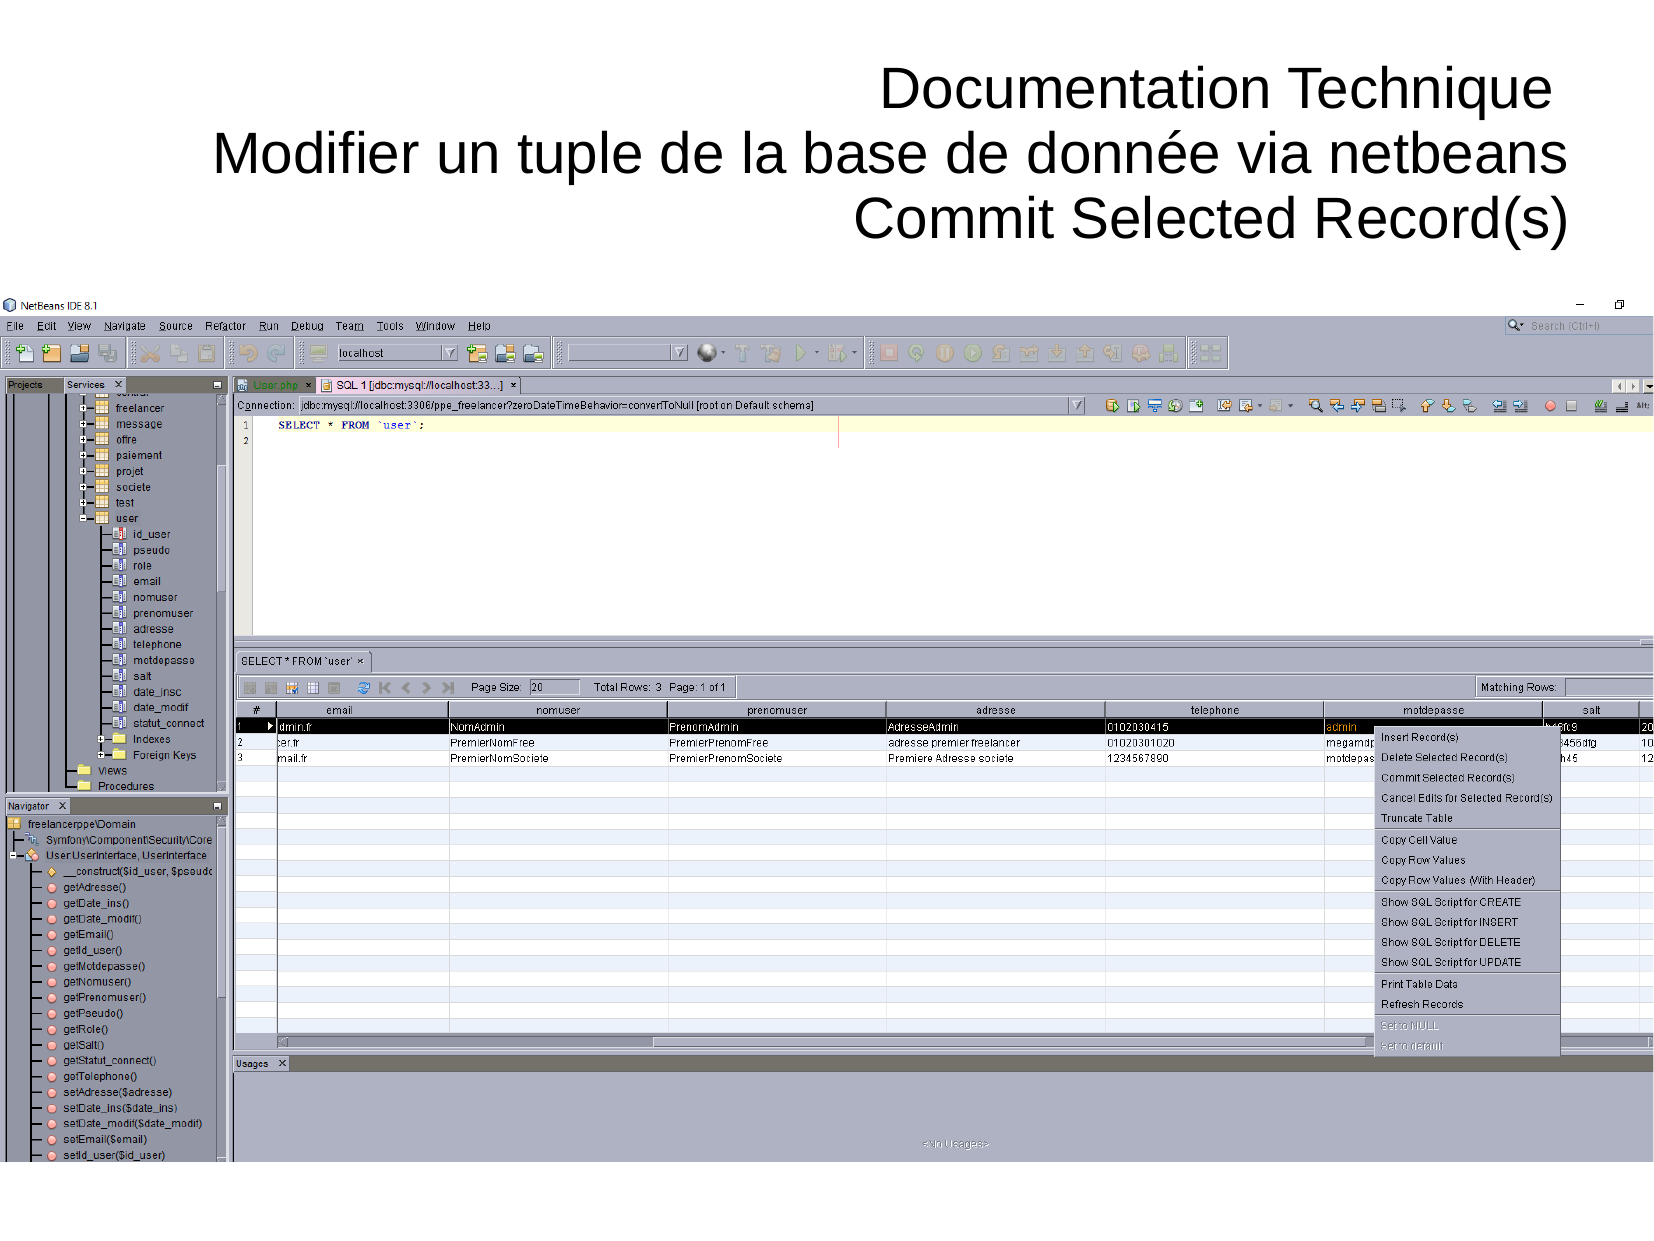

# Documentation Technique Modifier un tuple de la base de donnée via netbeans Commit Selected Record(s)